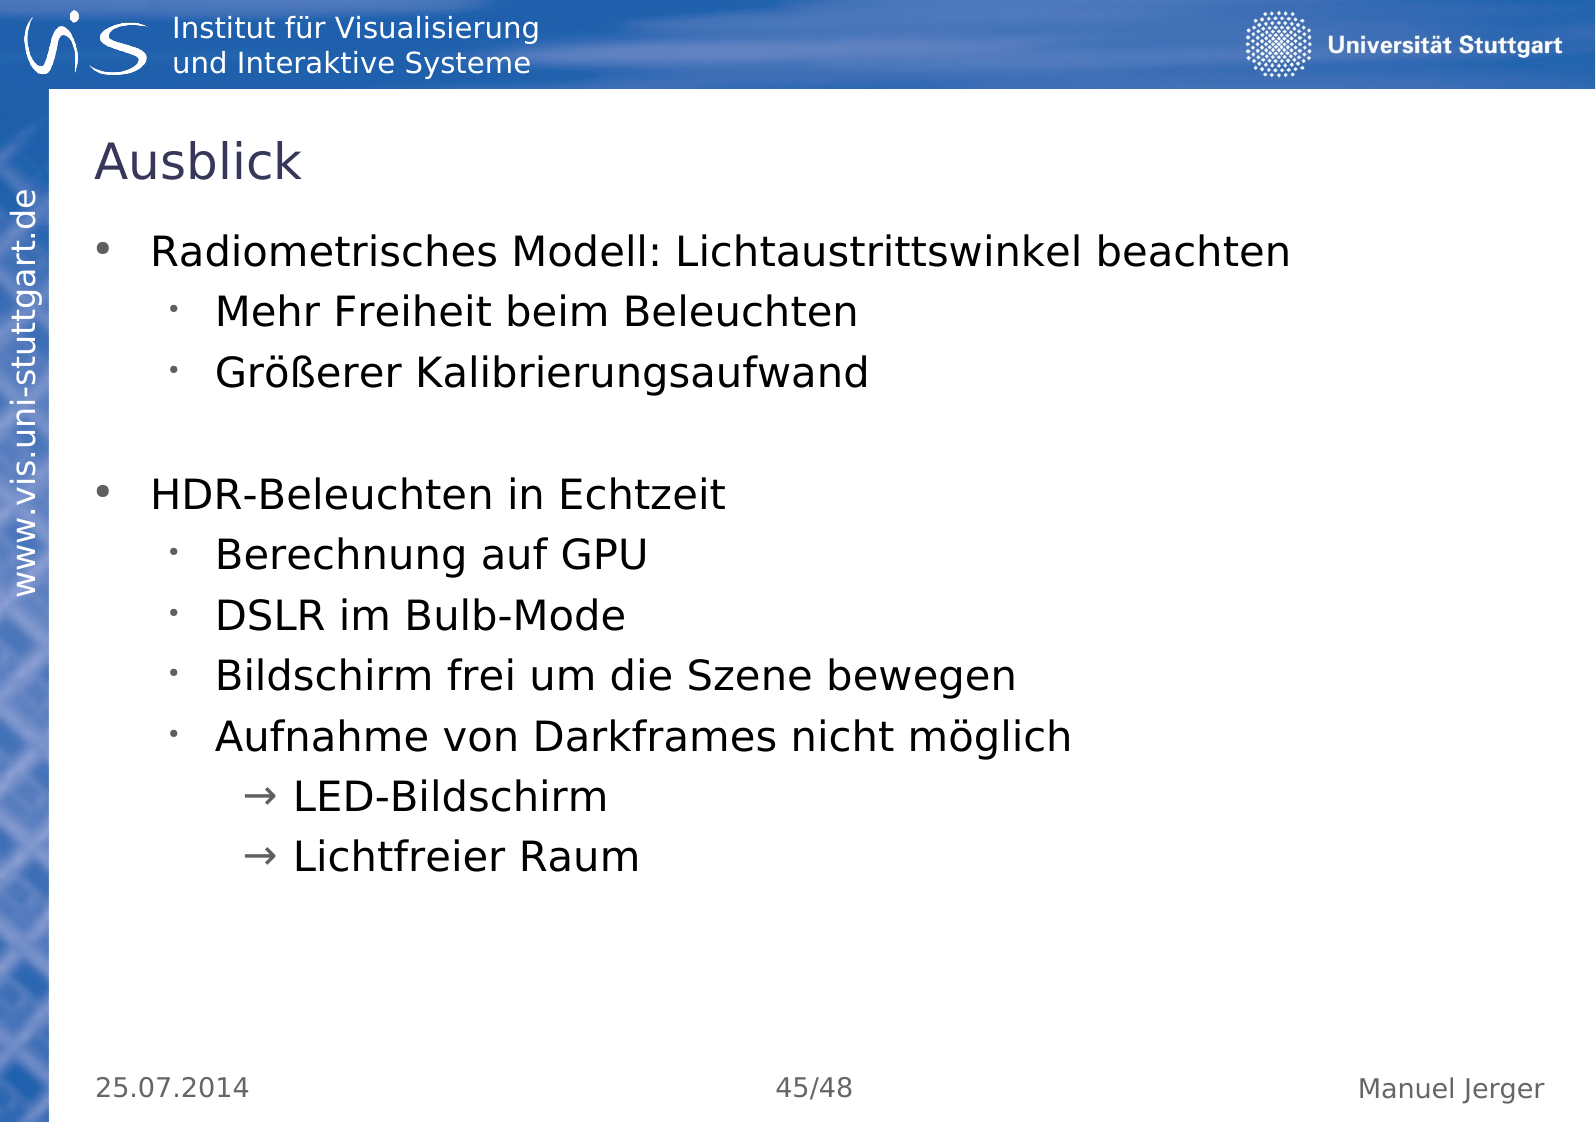

# Ausblick
Radiometrisches Modell: Lichtaustrittswinkel beachten
Mehr Freiheit beim Beleuchten
Größerer Kalibrierungsaufwand
HDR-Beleuchten in Echtzeit
Berechnung auf GPU
DSLR im Bulb-Mode
Bildschirm frei um die Szene bewegen
Aufnahme von Darkframes nicht möglich
 LED-Bildschirm
 Lichtfreier Raum